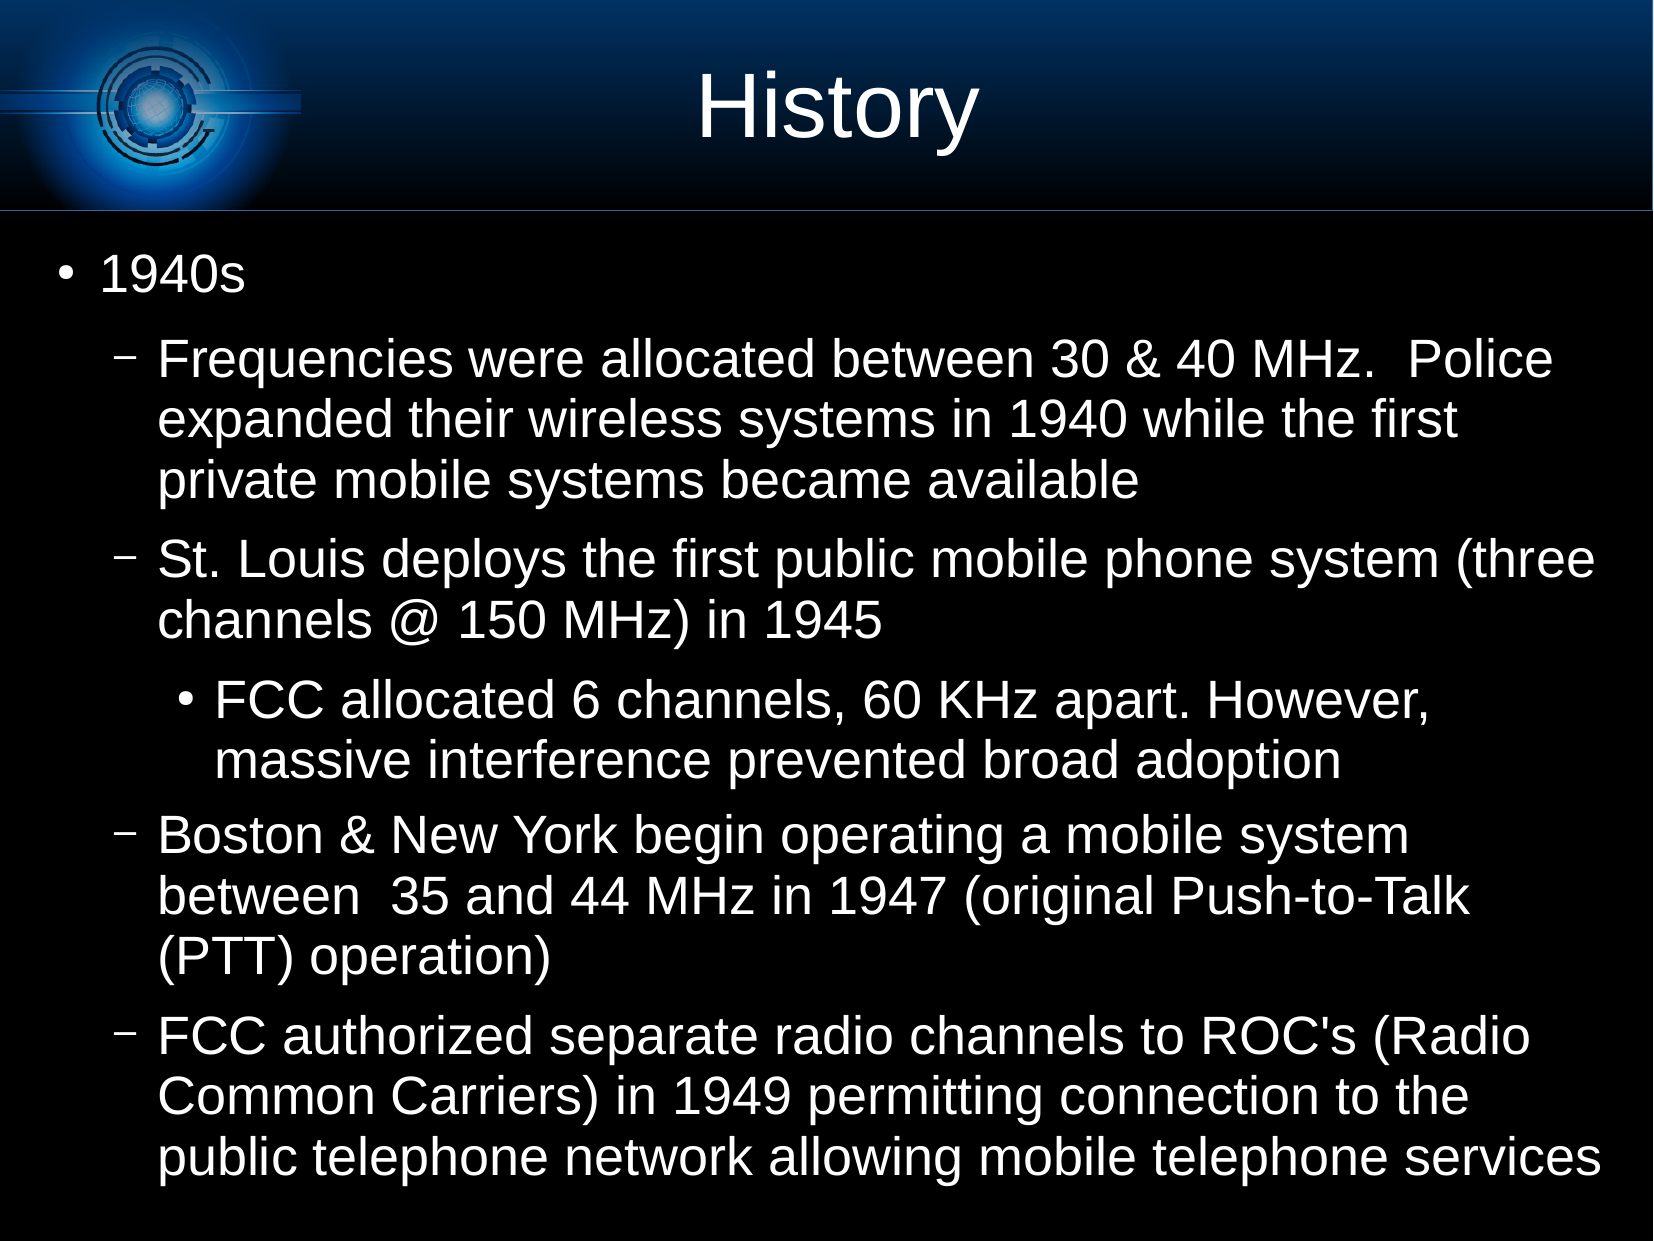

# History
1940s
Frequencies were allocated between 30 & 40 MHz. Police expanded their wireless systems in 1940 while the first private mobile systems became available
St. Louis deploys the first public mobile phone system (three channels @ 150 MHz) in 1945
FCC allocated 6 channels, 60 KHz apart. However, massive interference prevented broad adoption
Boston & New York begin operating a mobile system between 35 and 44 MHz in 1947 (original Push-to-Talk (PTT) operation)
FCC authorized separate radio channels to ROC's (Radio Common Carriers) in 1949 permitting connection to the public telephone network allowing mobile telephone services